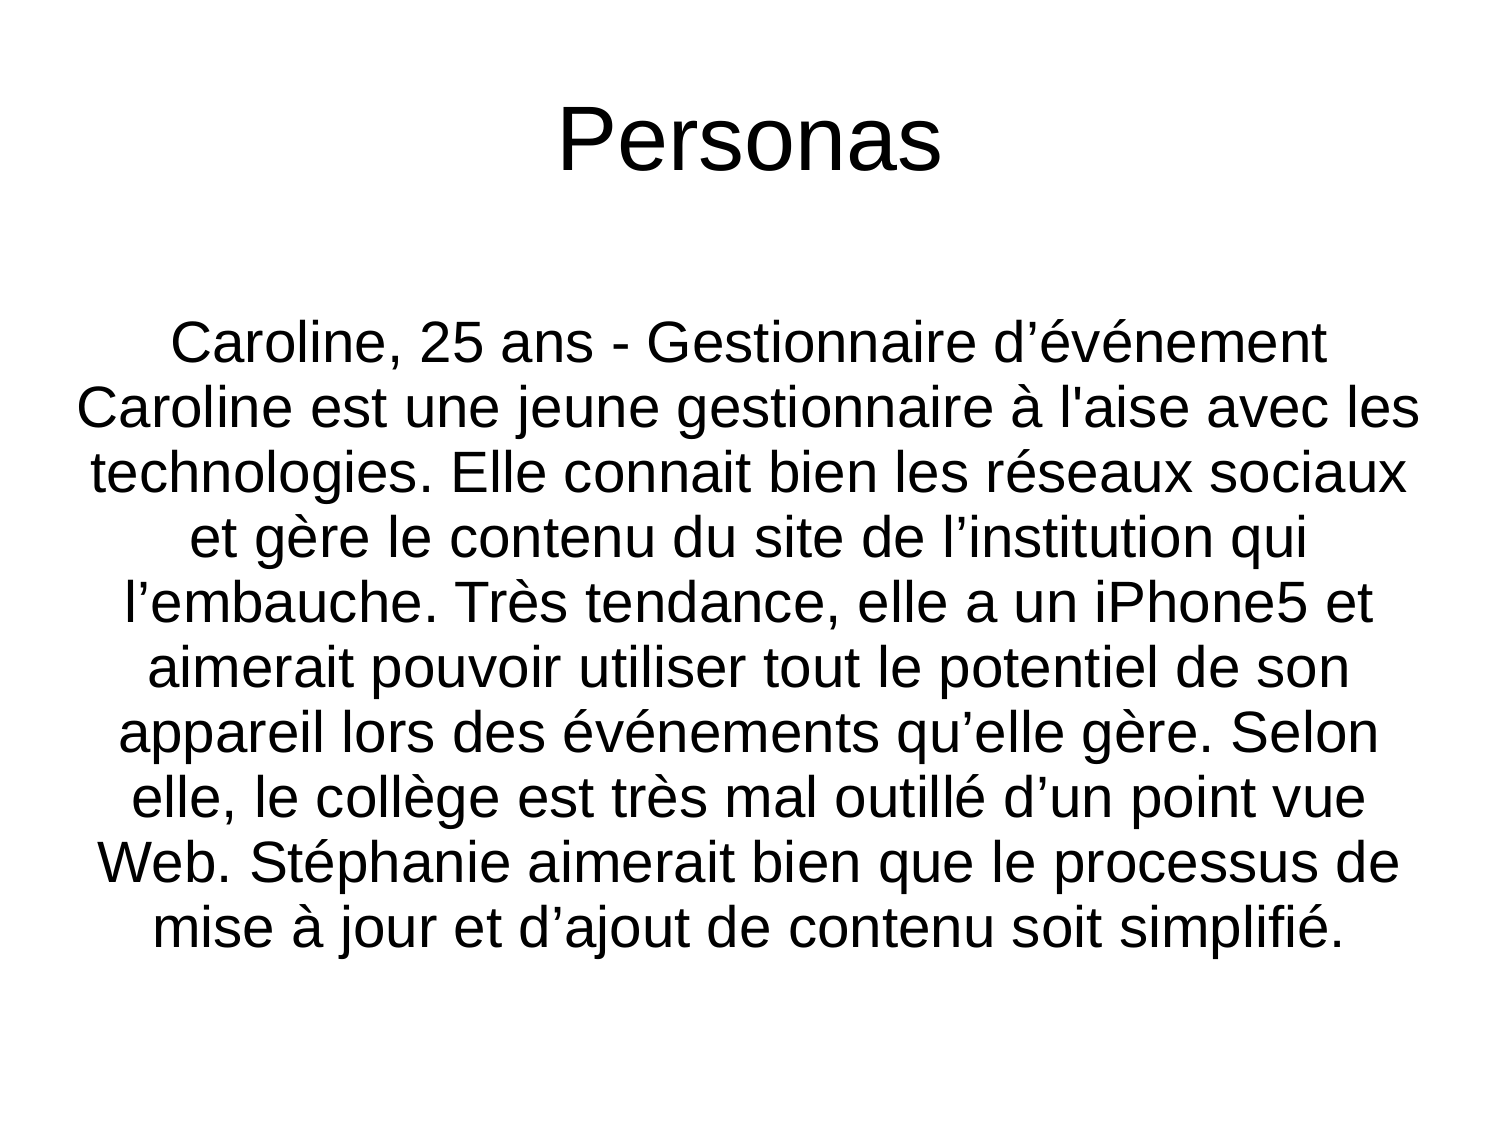

# Personas
Caroline, 25 ans - Gestionnaire d’événement
Caroline est une jeune gestionnaire à l'aise avec les technologies. Elle connait bien les réseaux sociaux et gère le contenu du site de l’institution qui l’embauche. Très tendance, elle a un iPhone5 et aimerait pouvoir utiliser tout le potentiel de son appareil lors des événements qu’elle gère. Selon elle, le collège est très mal outillé d’un point vue Web. Stéphanie aimerait bien que le processus de mise à jour et d’ajout de contenu soit simplifié.